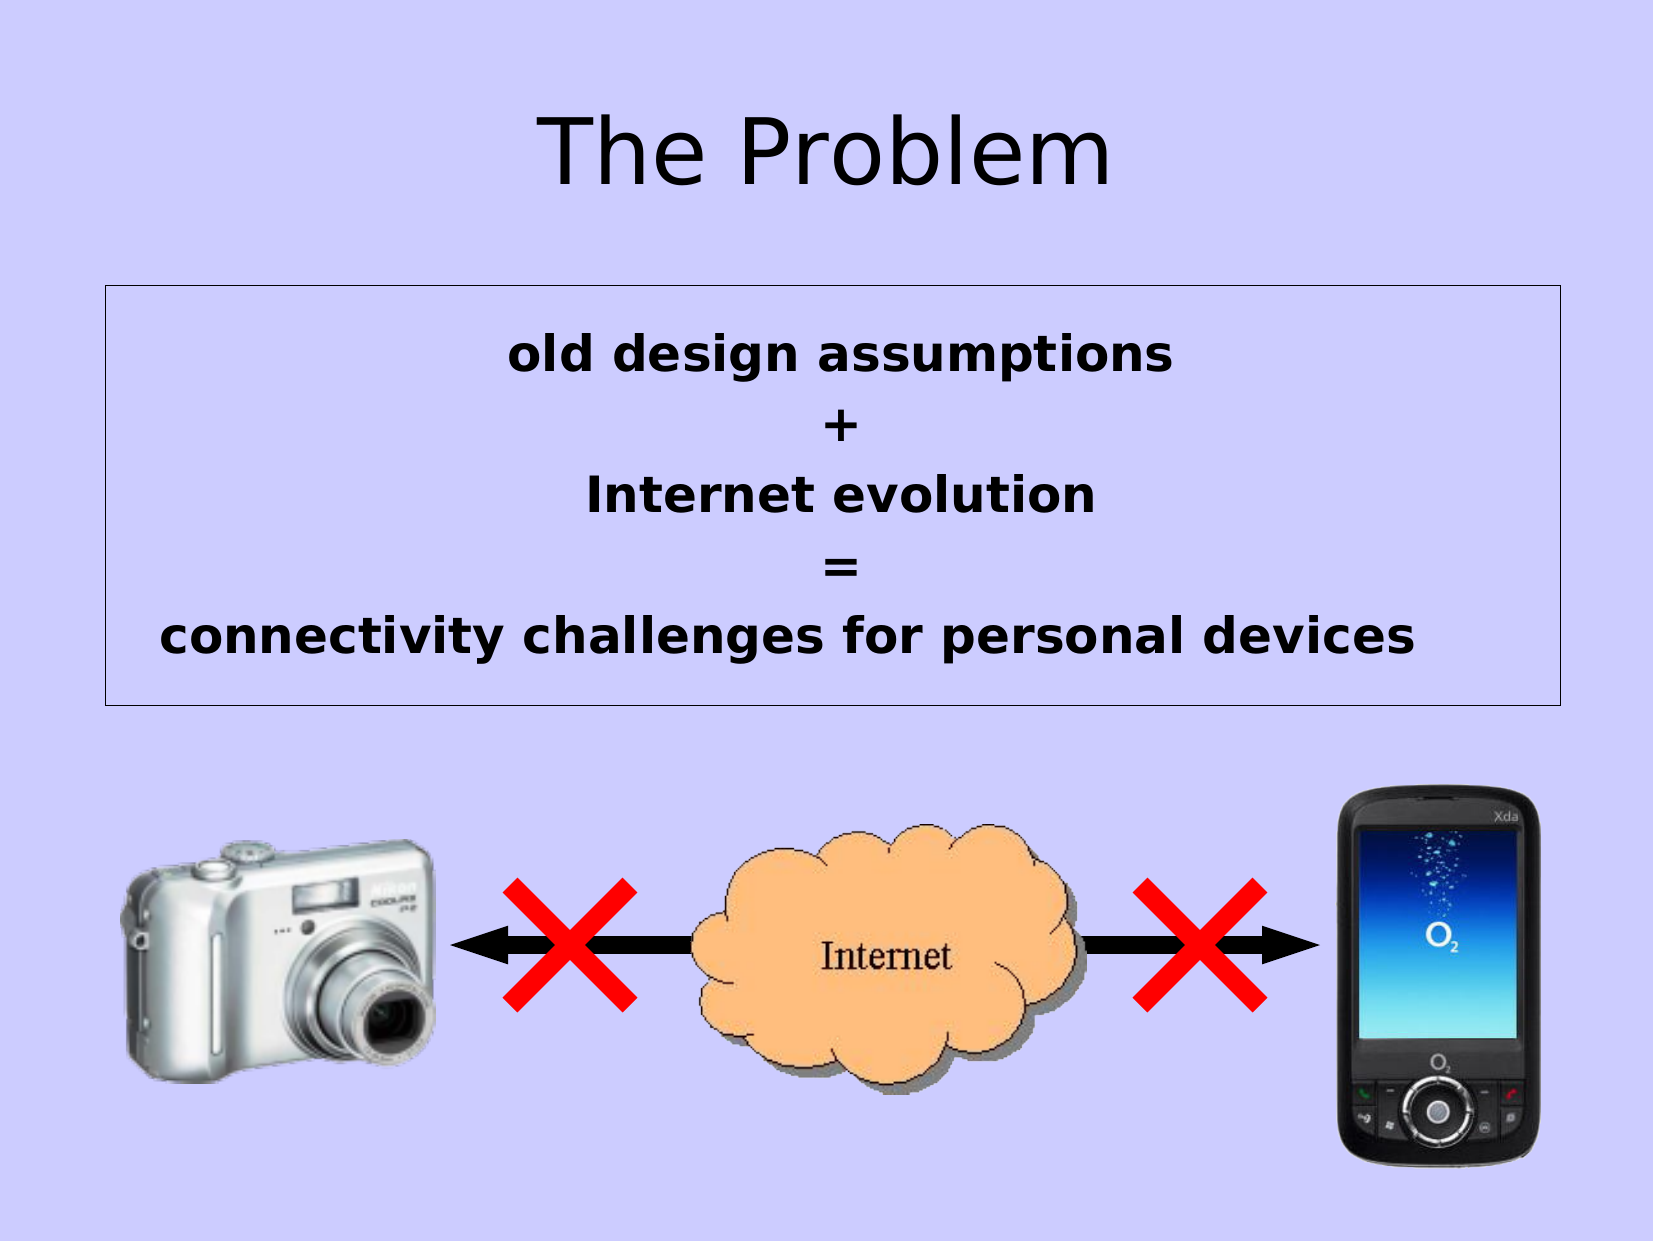

# The Problem
old design assumptions
+
Internet evolution
=
connectivity challenges for personal devices